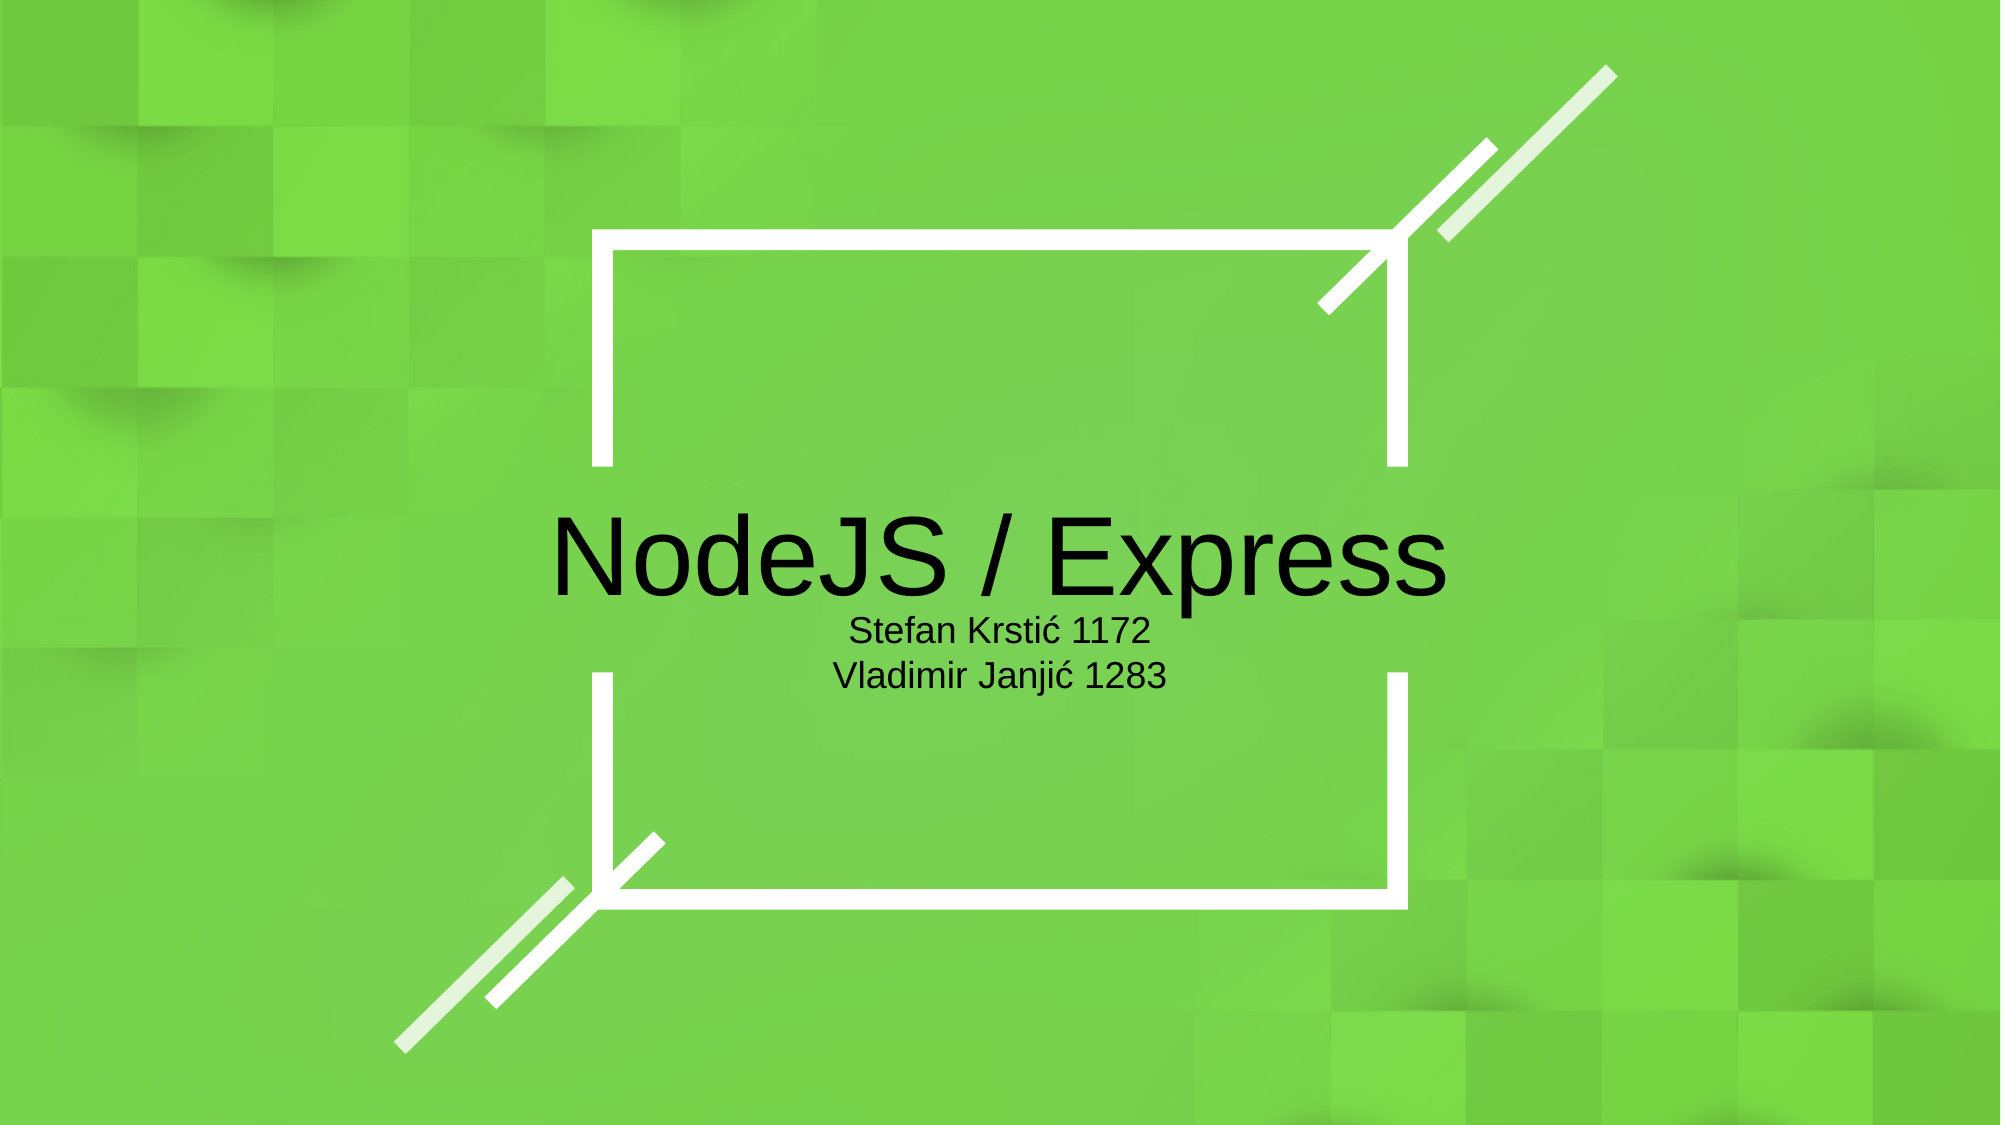

NodeJS / Express
Stefan Krstić 1172
Vladimir Janjić 1283